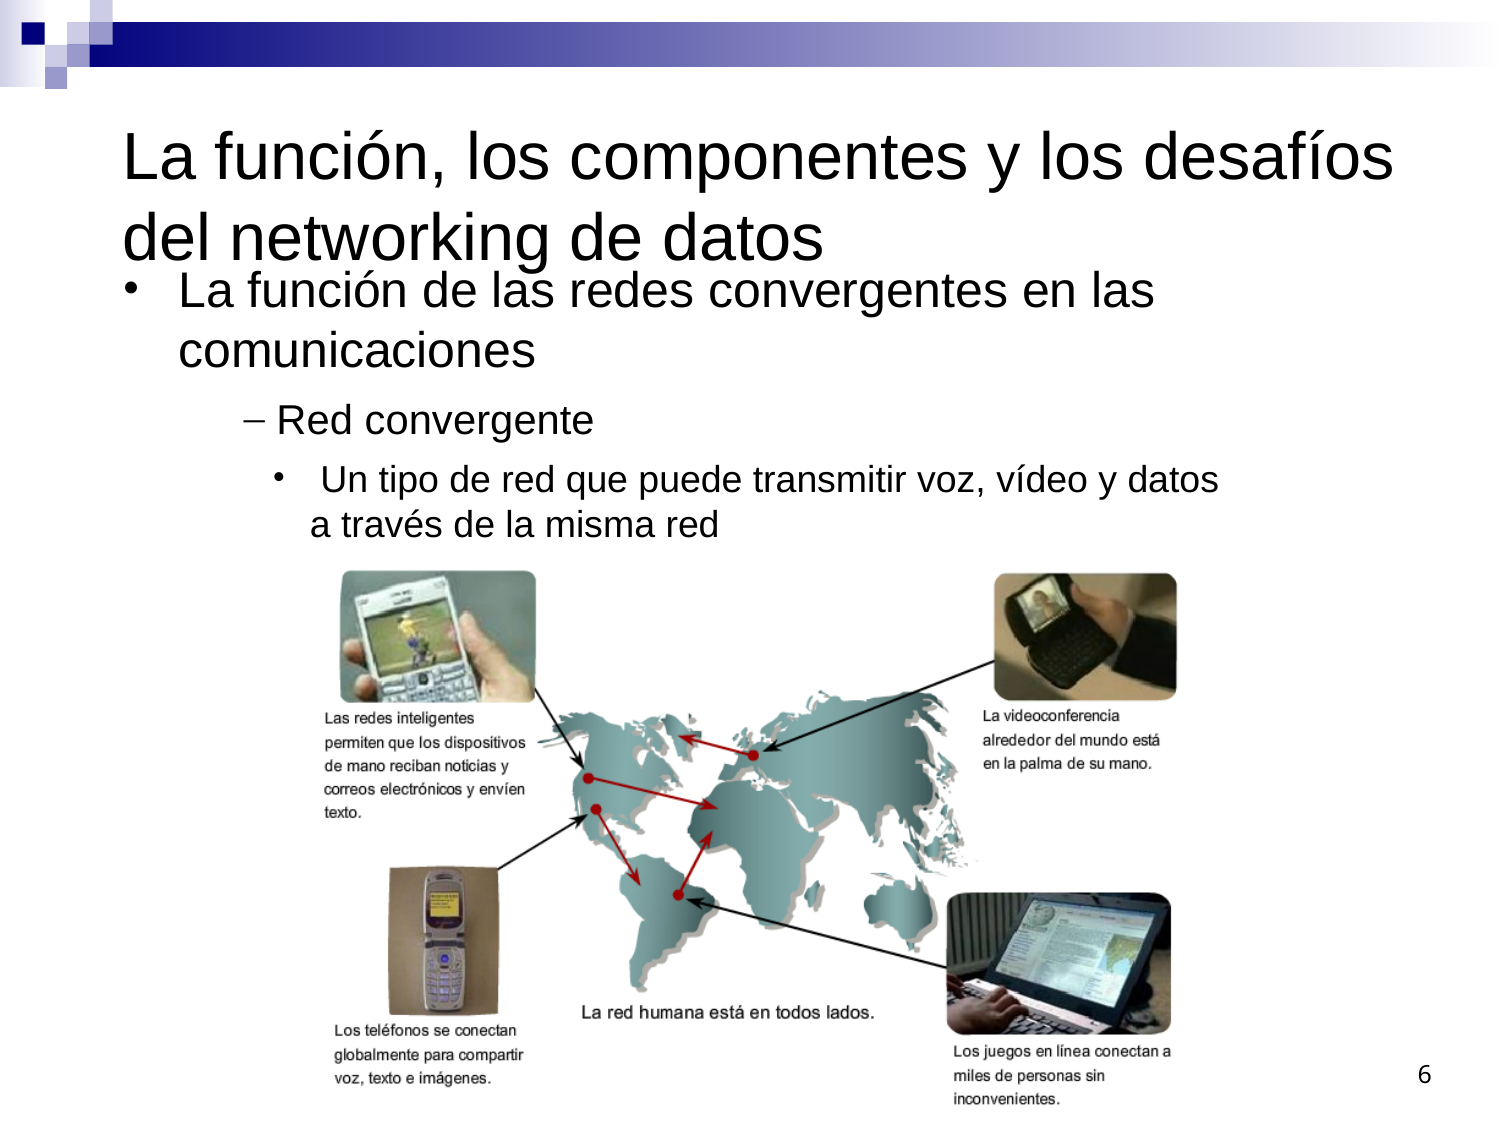

La función, los componentes y los desafíos del networking de datos
La función de las redes convergentes en las comunicaciones
 Red convergente
 Un tipo de red que puede transmitir voz, vídeo y datos
a través de la misma red